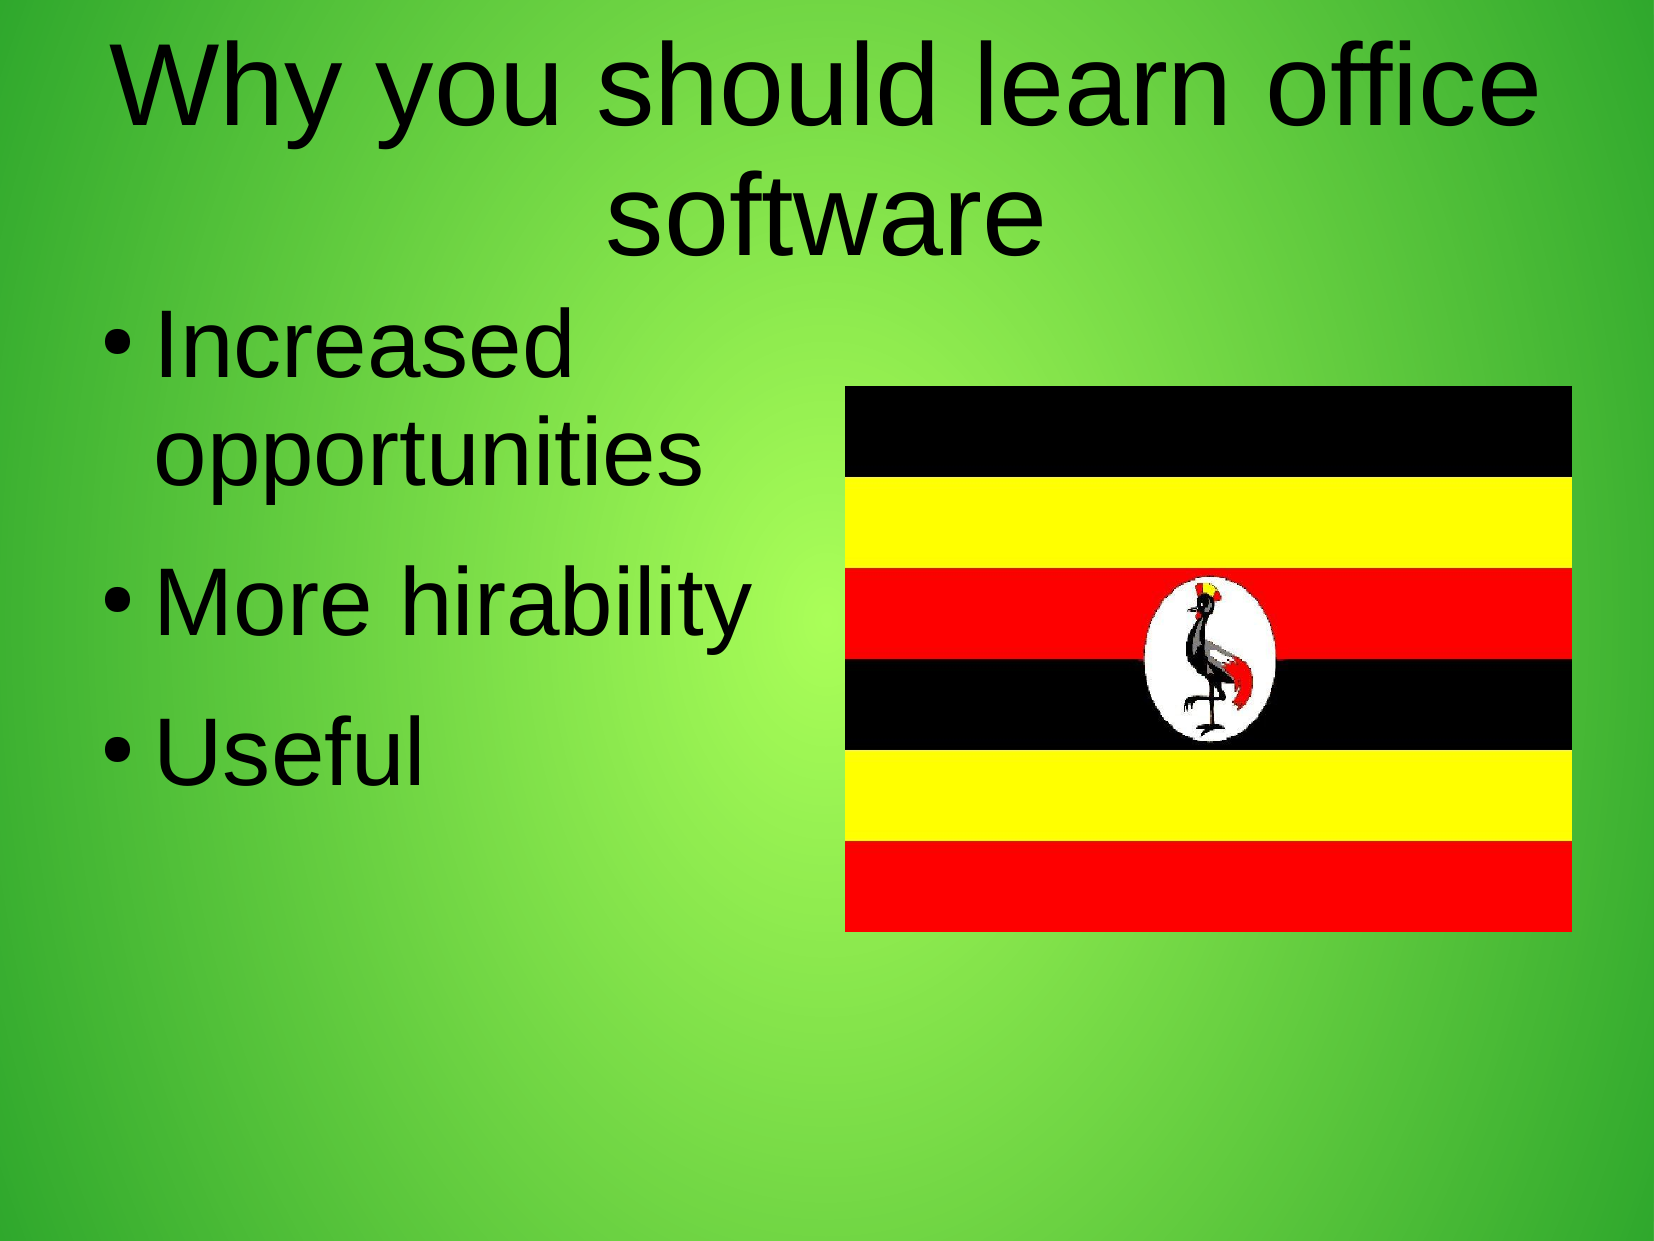

# Why you should learn office software
Increased opportunities
More hirability
Useful